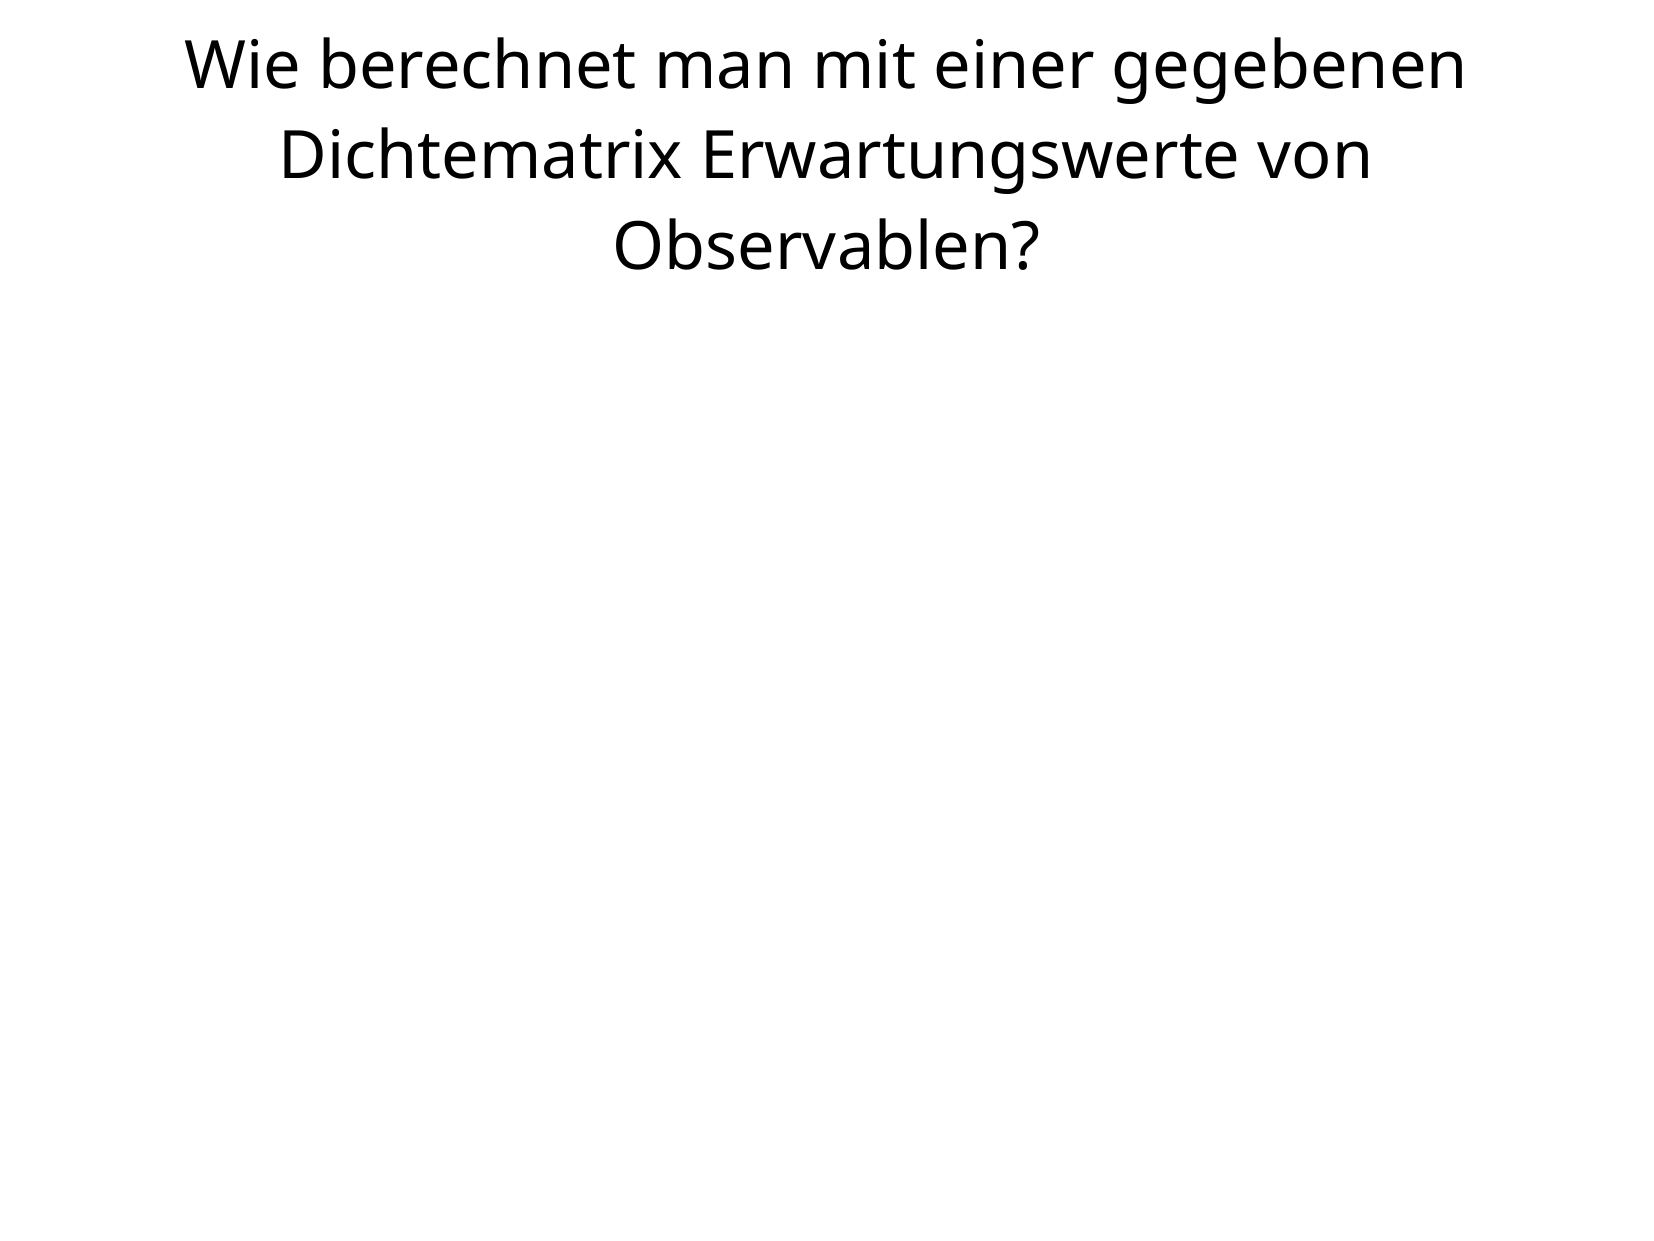

# Wie berechnet man mit einer gegebenen Dichtematrix Erwartungswerte von Observablen?